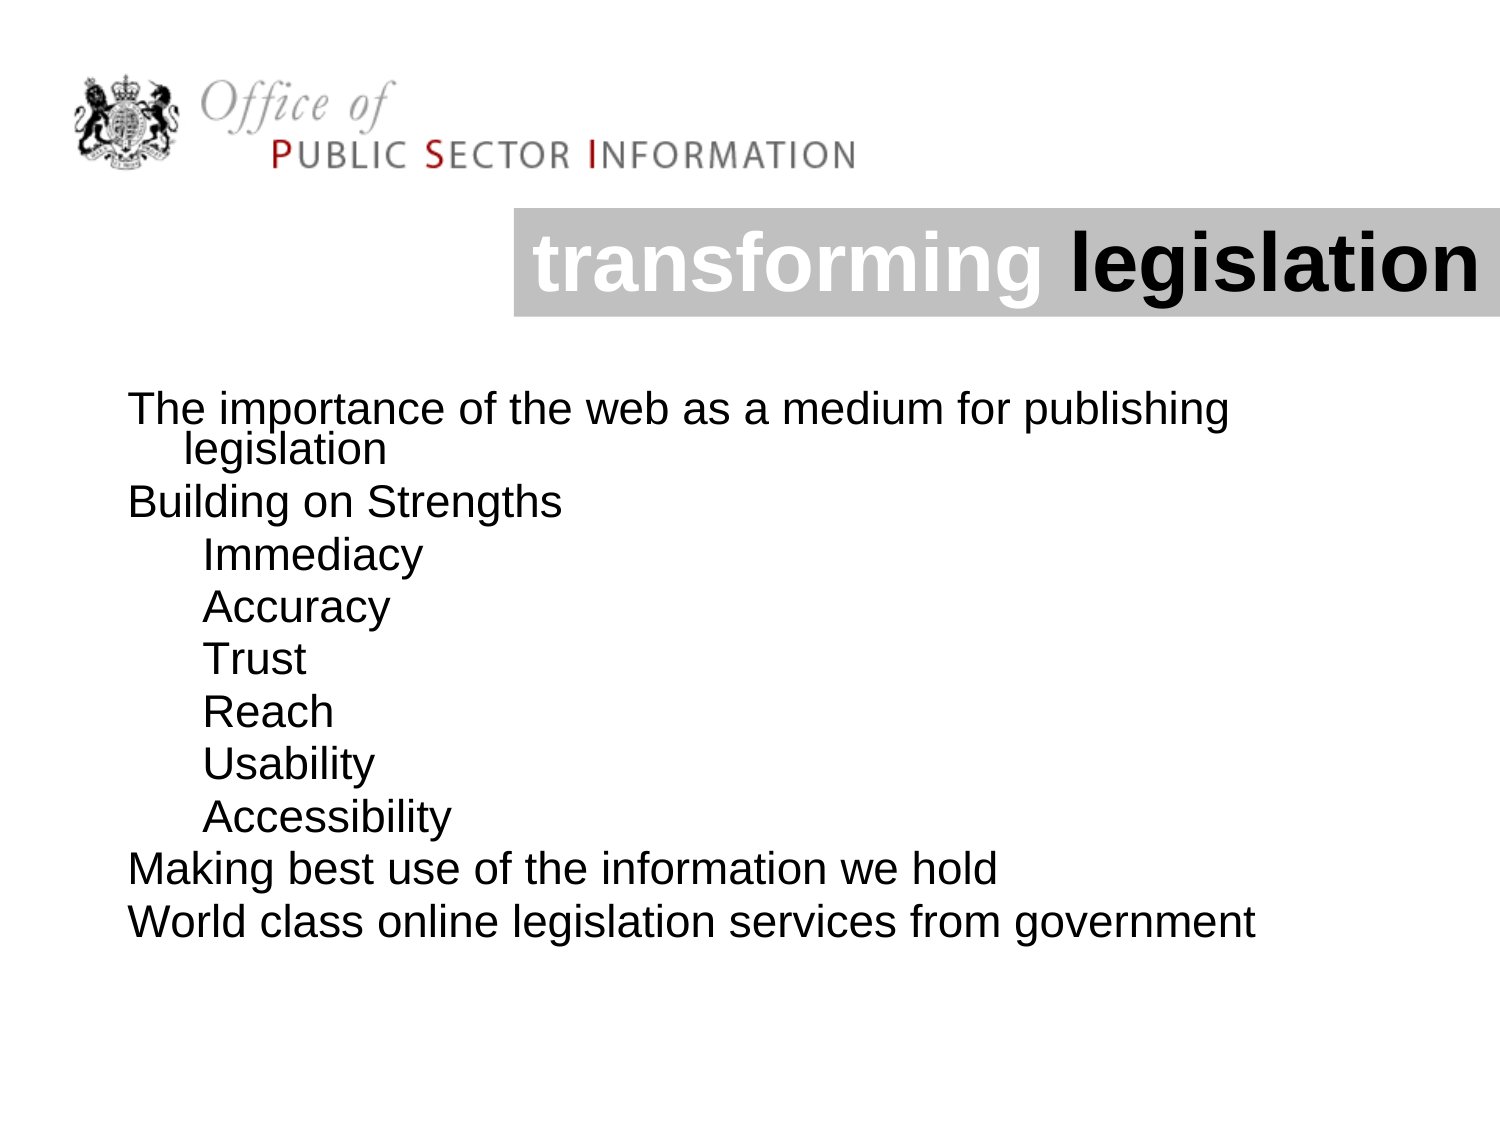

transforming legislation
# The importance of the web as a medium for publishing legislation
Building on Strengths
Immediacy
Accuracy
Trust
Reach
Usability
Accessibility
Making best use of the information we hold
World class online legislation services from government